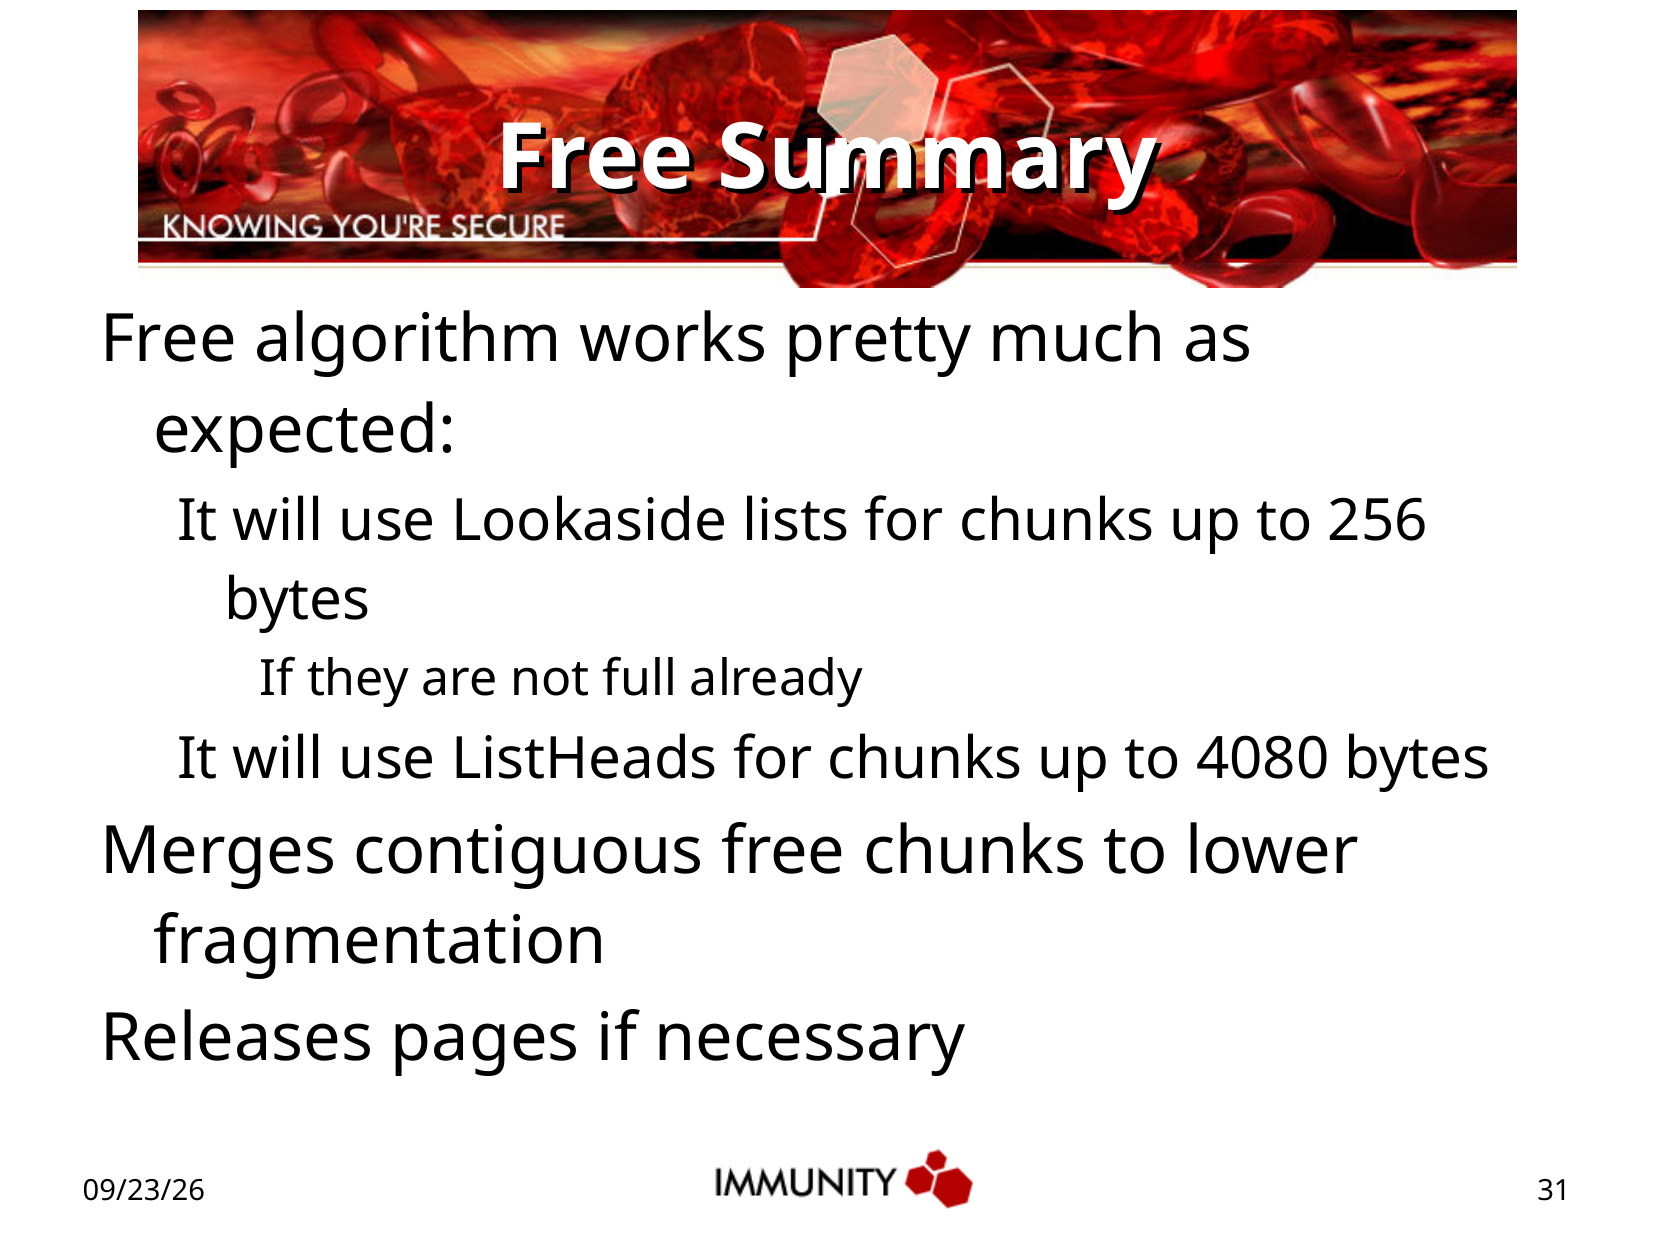

# Free Summary
Free algorithm works pretty much as expected:
It will use Lookaside lists for chunks up to 256 bytes
If they are not full already
It will use ListHeads for chunks up to 4080 bytes
Merges contiguous free chunks to lower fragmentation
Releases pages if necessary
31